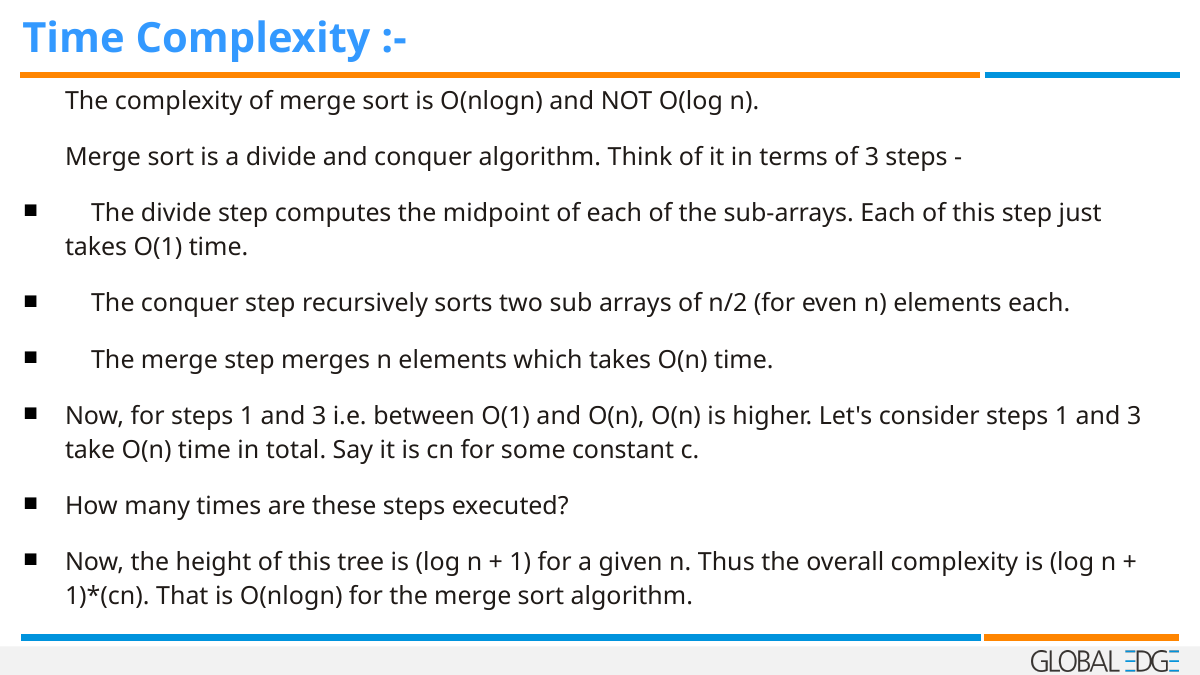

# Time Complexity :-
The complexity of merge sort is O(nlogn) and NOT O(log n).
Merge sort is a divide and conquer algorithm. Think of it in terms of 3 steps -
 The divide step computes the midpoint of each of the sub-arrays. Each of this step just takes O(1) time.
 The conquer step recursively sorts two sub arrays of n/2 (for even n) elements each.
 The merge step merges n elements which takes O(n) time.
Now, for steps 1 and 3 i.e. between O(1) and O(n), O(n) is higher. Let's consider steps 1 and 3 take O(n) time in total. Say it is cn for some constant c.
How many times are these steps executed?
Now, the height of this tree is (log n + 1) for a given n. Thus the overall complexity is (log n + 1)*(cn). That is O(nlogn) for the merge sort algorithm.